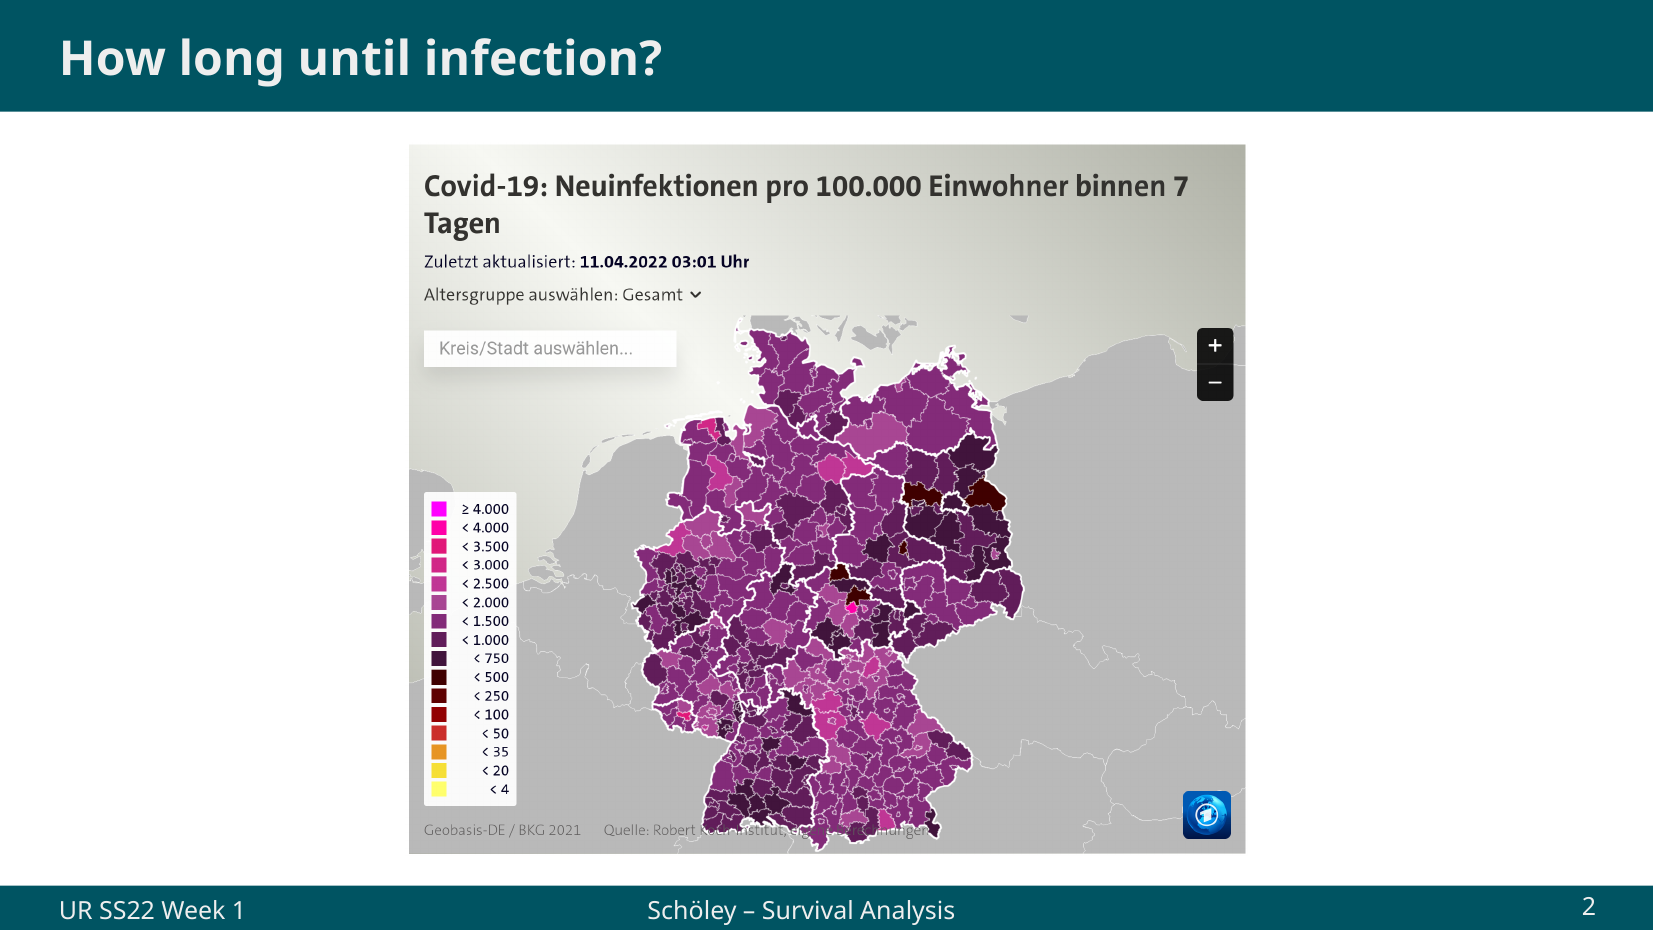

# How long until infection?
2
UR SS22 Week 1
Schöley – Survival Analysis